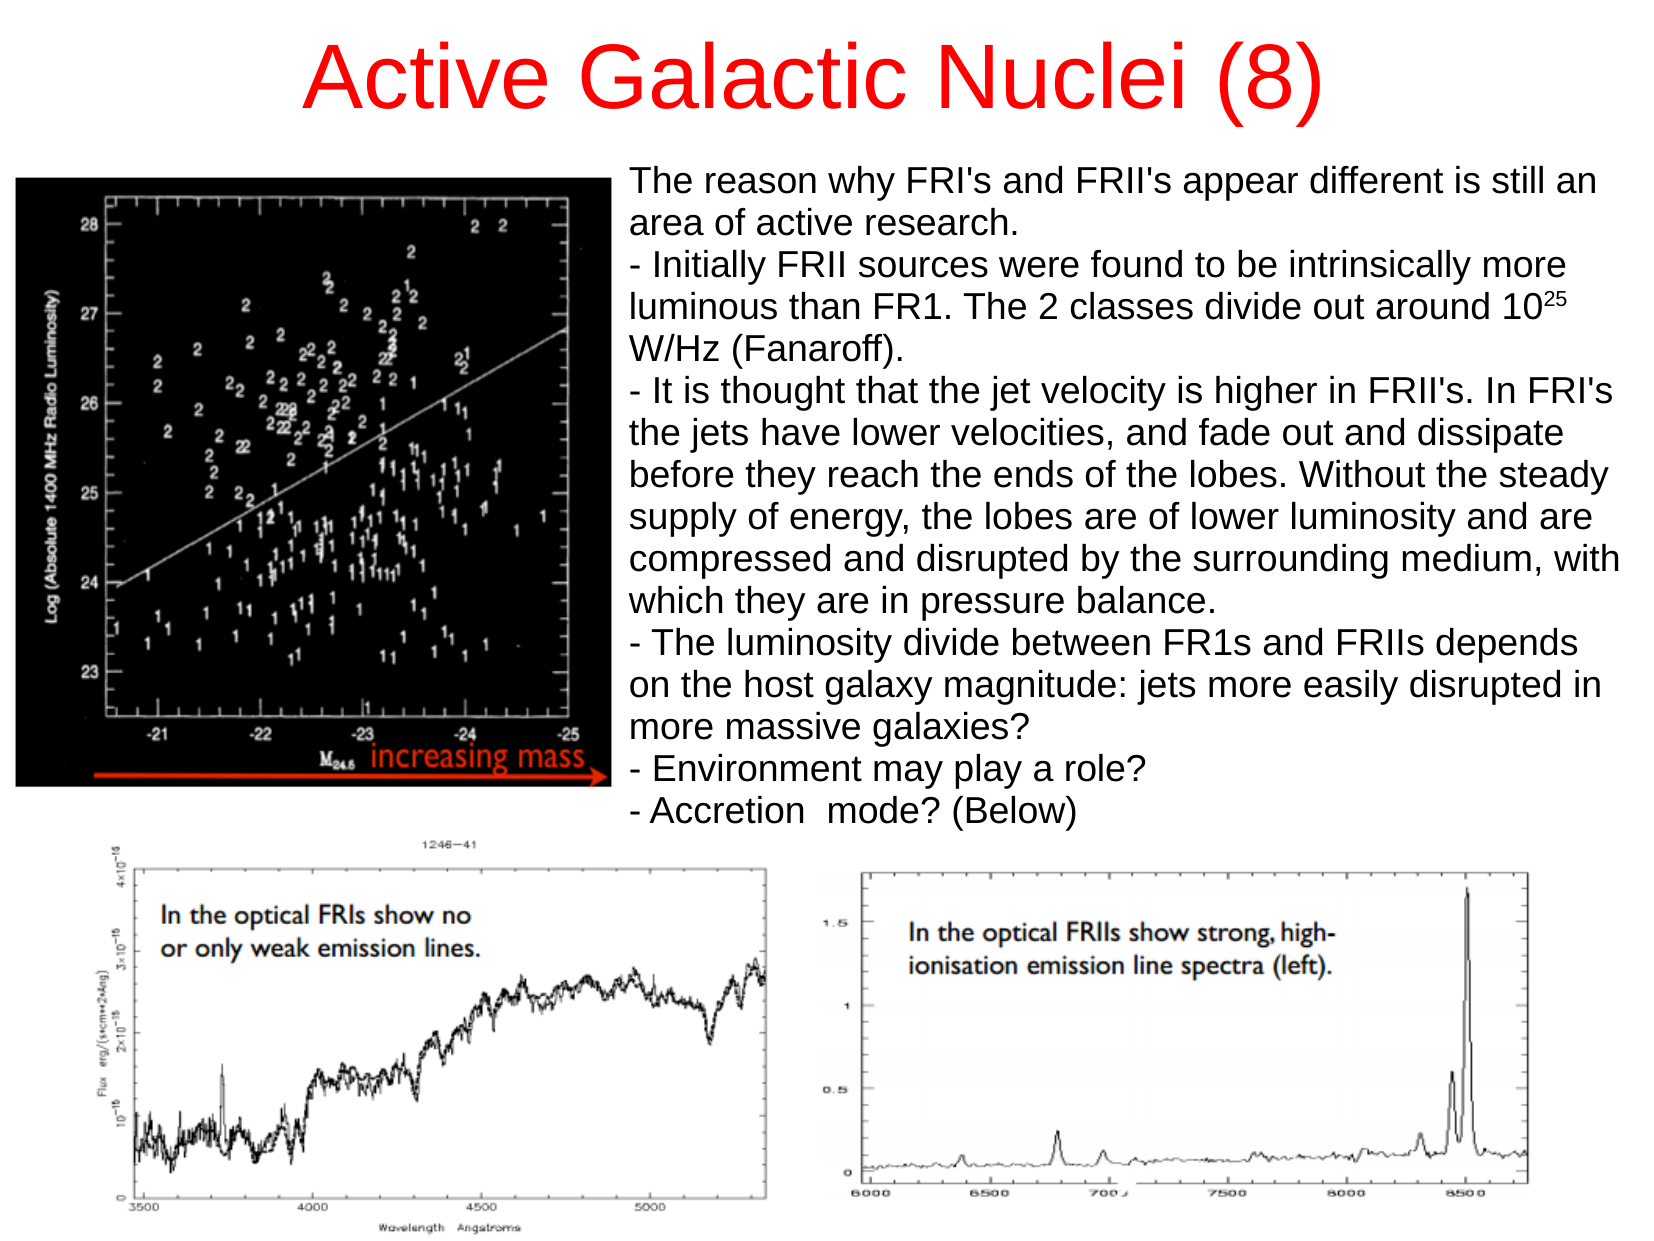

# Active Galactic Nuclei (8)
The reason why FRI's and FRII's appear different is still an area of active research.
- Initially FRII sources were found to be intrinsically more luminous than FR1. The 2 classes divide out around 1025 W/Hz (Fanaroff).
- It is thought that the jet velocity is higher in FRII's. In FRI's the jets have lower velocities, and fade out and dissipate before they reach the ends of the lobes. Without the steady supply of energy, the lobes are of lower luminosity and are compressed and disrupted by the surrounding medium, with
which they are in pressure balance.
- The luminosity divide between FR1s and FRIIs depends on the host galaxy magnitude: jets more easily disrupted in more massive galaxies?
- Environment may play a role?
- Accretion mode? (Below)